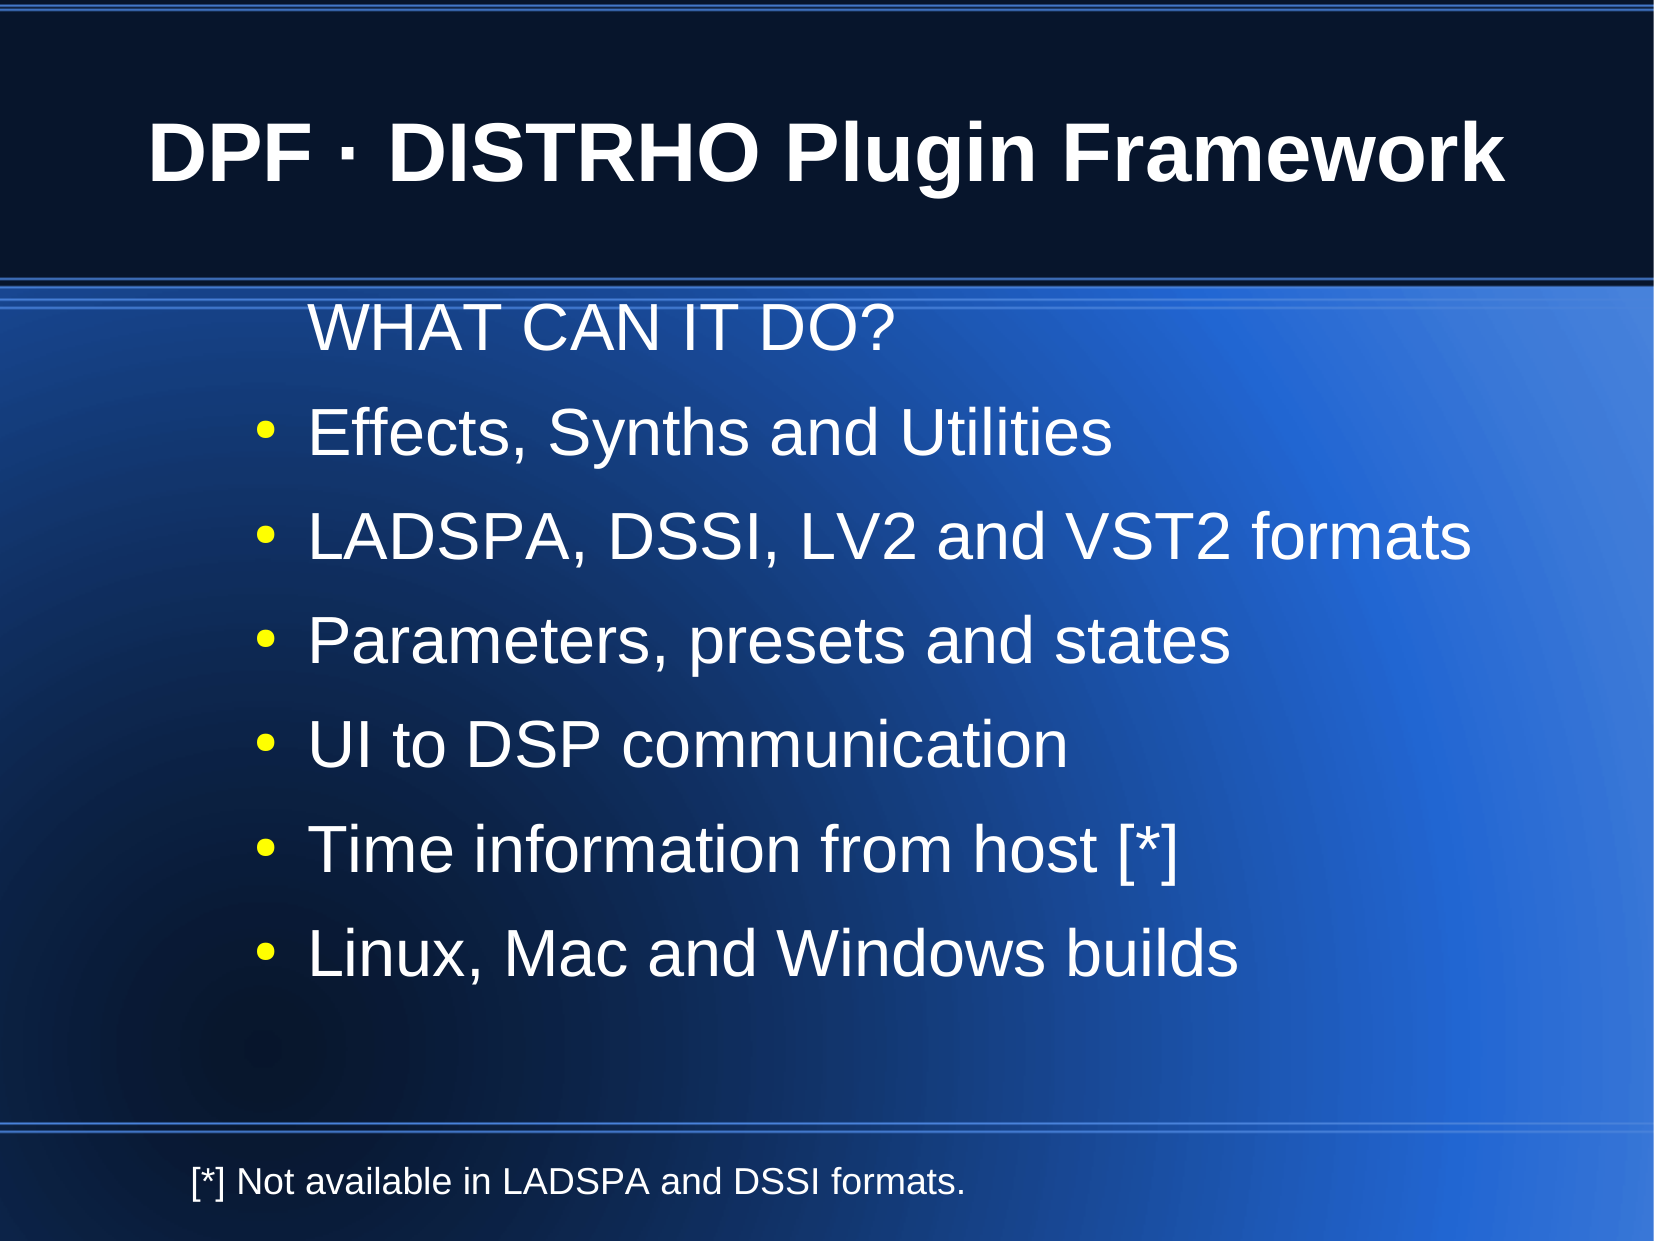

# DPF · DISTRHO Plugin Framework
WHAT CAN IT DO?
Effects, Synths and Utilities
LADSPA, DSSI, LV2 and VST2 formats
Parameters, presets and states
UI to DSP communication
Time information from host [*]
Linux, Mac and Windows builds
[*] Not available in LADSPA and DSSI formats.